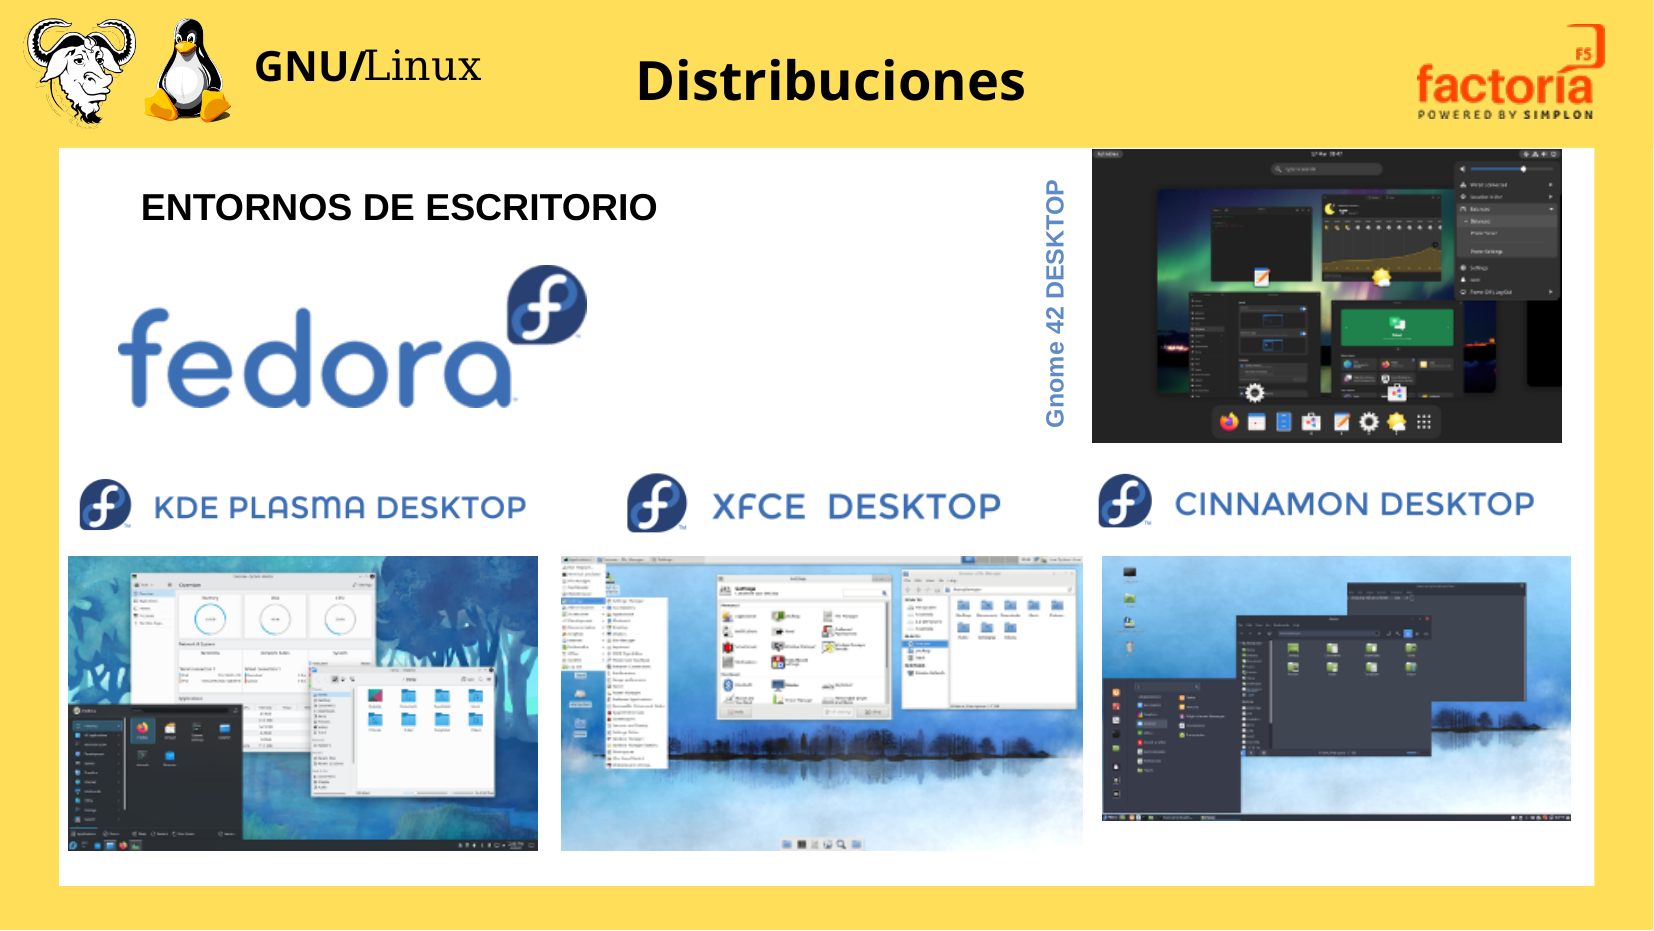

GNU/
Distribuciones
# Linux
ENTORNOS DE ESCRITORIO
Gnome 42 DESKTOP